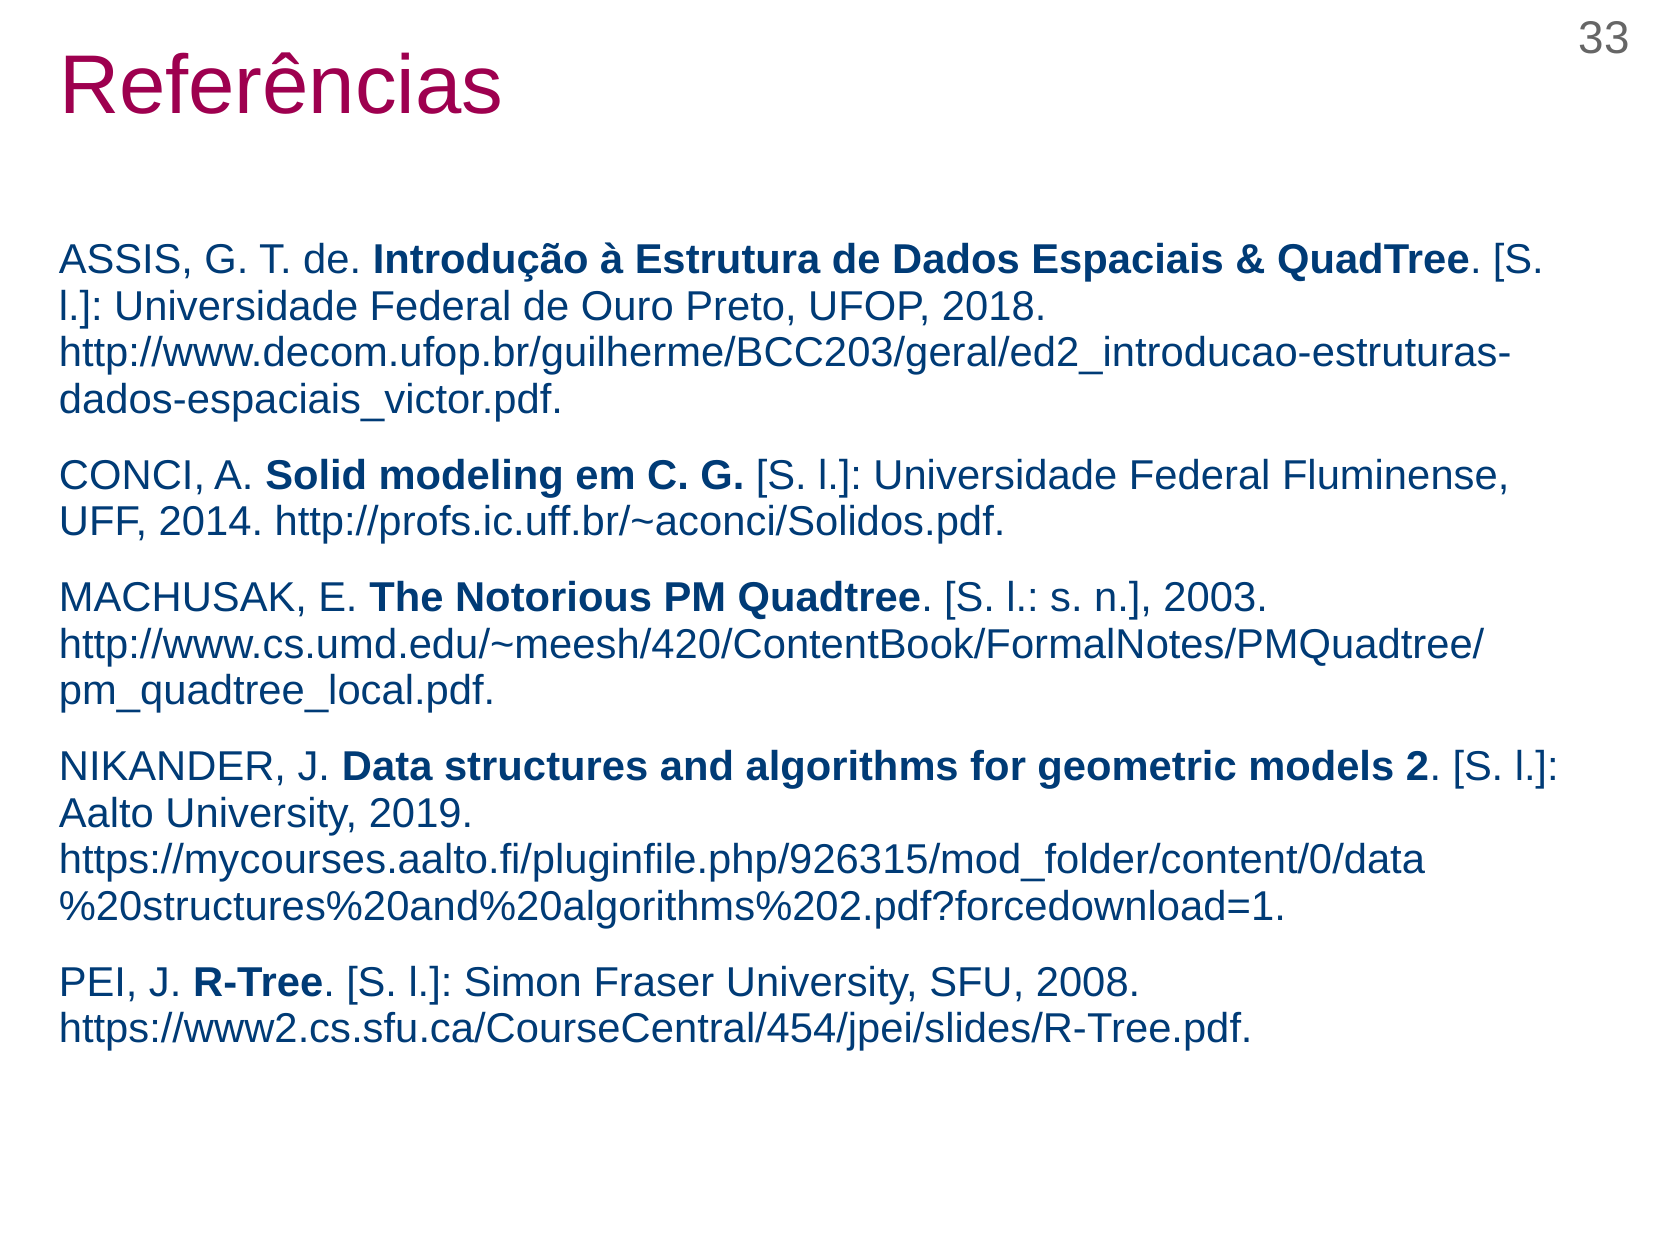

33
# Referências
ASSIS, G. T. de. Introdução à Estrutura de Dados Espaciais & QuadTree. [S. l.]: Universidade Federal de Ouro Preto, UFOP, 2018. http://www.decom.ufop.br/guilherme/BCC203/geral/ed2_introducao-estruturas-dados-espaciais_victor.pdf.
CONCI, A. Solid modeling em C. G. [S. l.]: Universidade Federal Fluminense, UFF, 2014. http://profs.ic.uff.br/~aconci/Solidos.pdf.
MACHUSAK, E. The Notorious PM Quadtree. [S. l.: s. n.], 2003. http://www.cs.umd.edu/~meesh/420/ContentBook/FormalNotes/PMQuadtree/pm_quadtree_local.pdf.
NIKANDER, J. Data structures and algorithms for geometric models 2. [S. l.]: Aalto University, 2019. https://mycourses.aalto.fi/pluginfile.php/926315/mod_folder/content/0/data%20structures%20and%20algorithms%202.pdf?forcedownload=1.
PEI, J. R-Tree. [S. l.]: Simon Fraser University, SFU, 2008. https://www2.cs.sfu.ca/CourseCentral/454/jpei/slides/R-Tree.pdf.